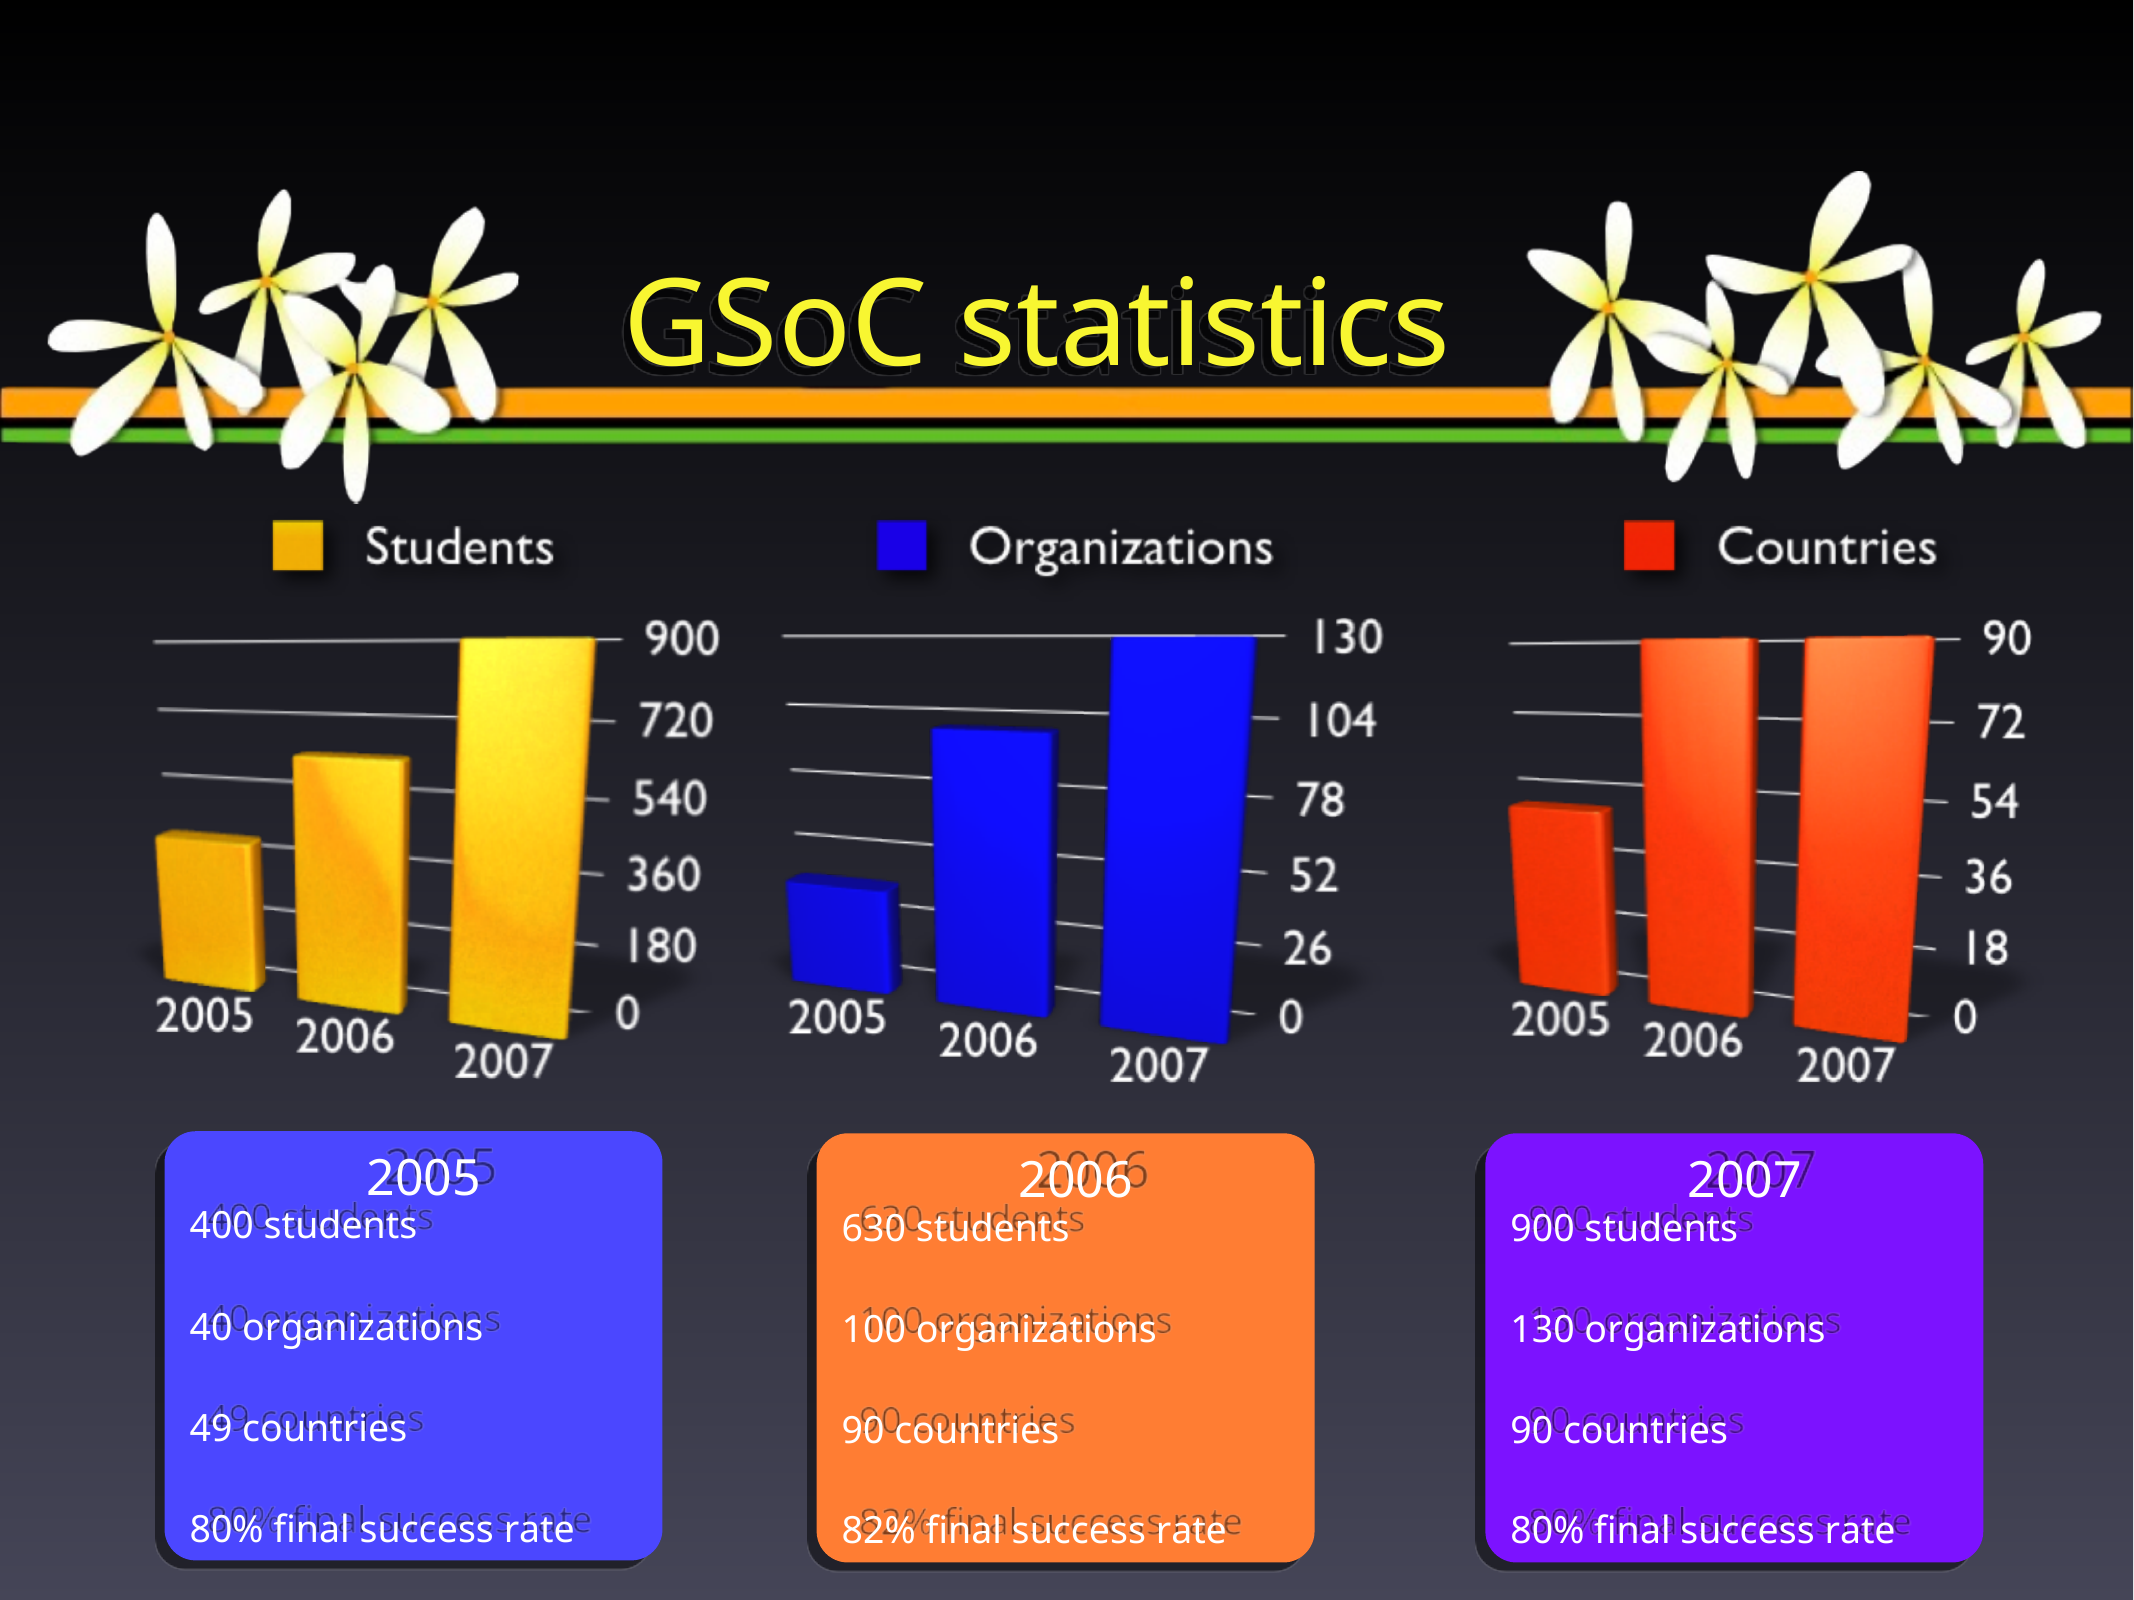

# GSoC statistics
2005
2006
2007
400 students
40 organizations
49 countries
80% final success rate
630 students
100 organizations
90 countries
82% final success rate
900 students
130 organizations
90 countries
80% final success rate